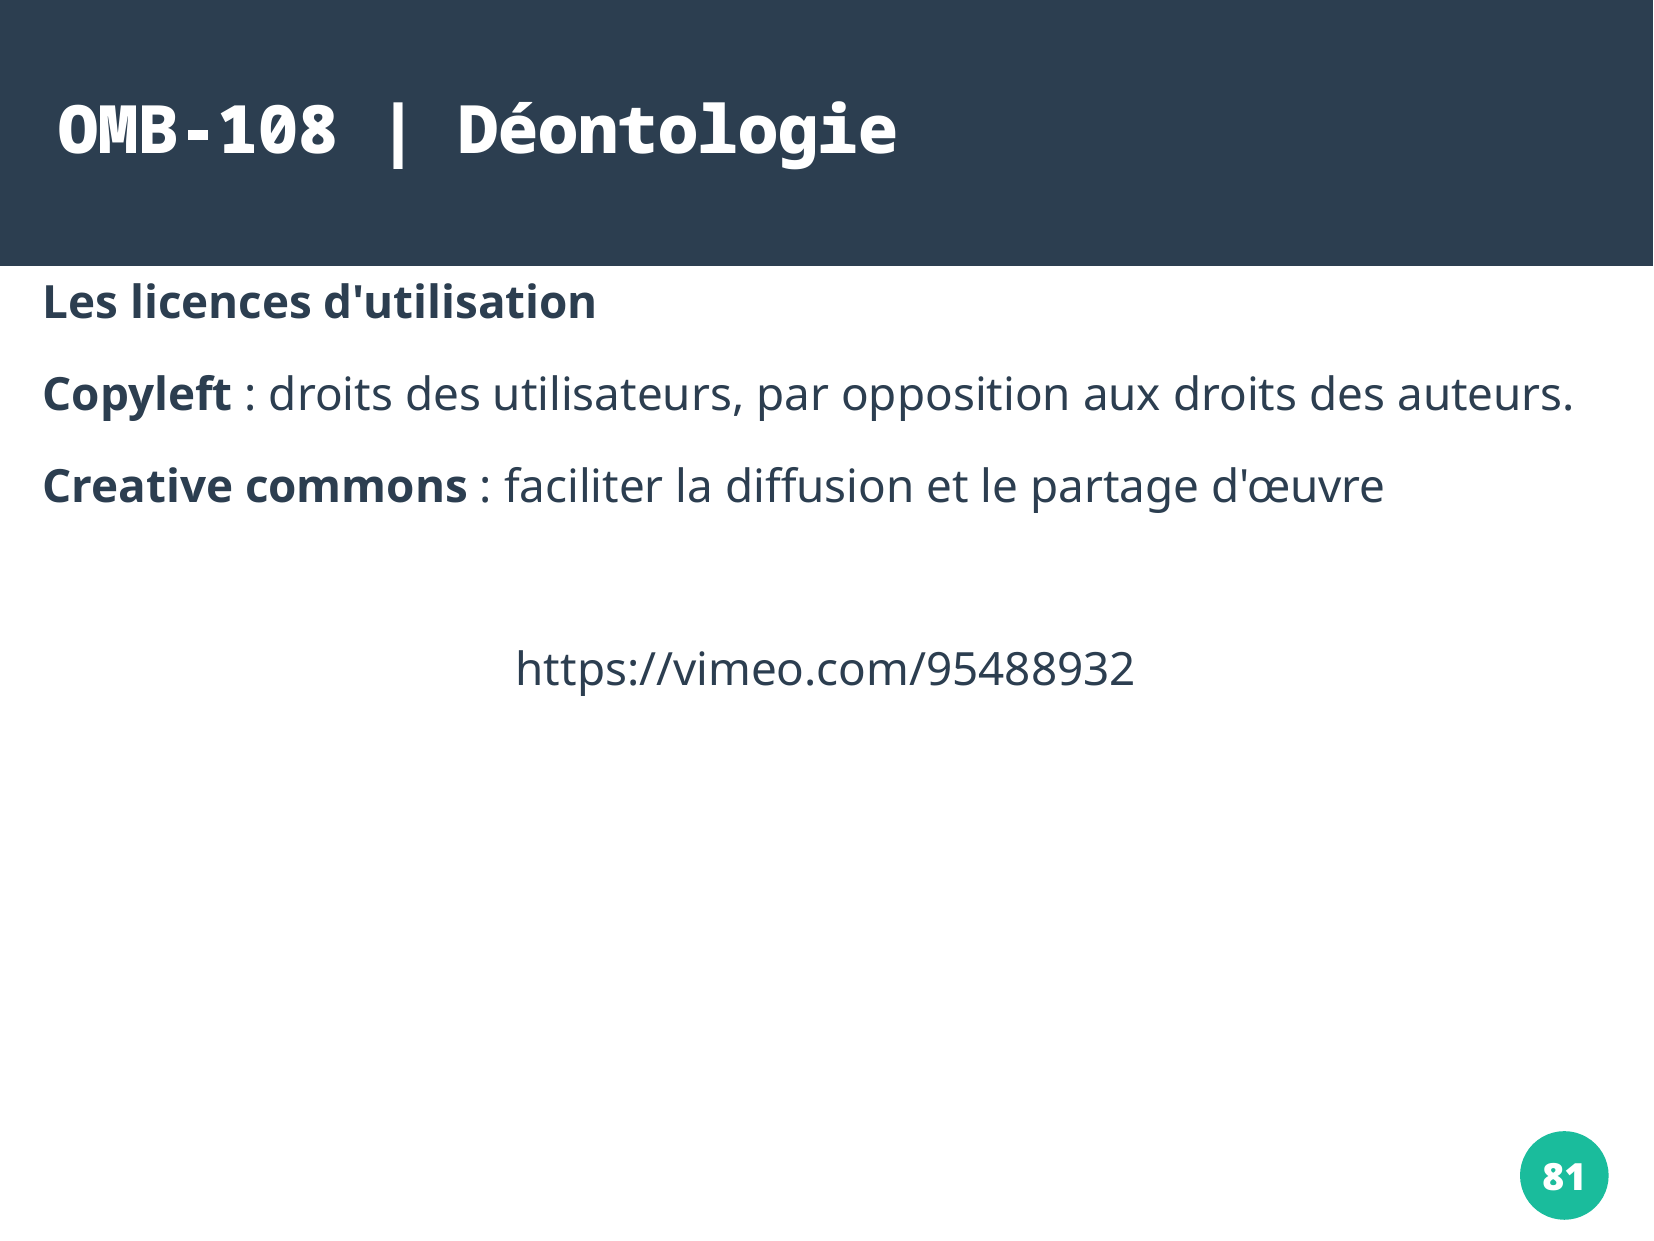

# OMB-108 | Déontologie
Les licences d'utilisation
Copyleft : droits des utilisateurs, par opposition aux droits des auteurs.
Creative commons : faciliter la diffusion et le partage d'œuvre
https://vimeo.com/95488932
81